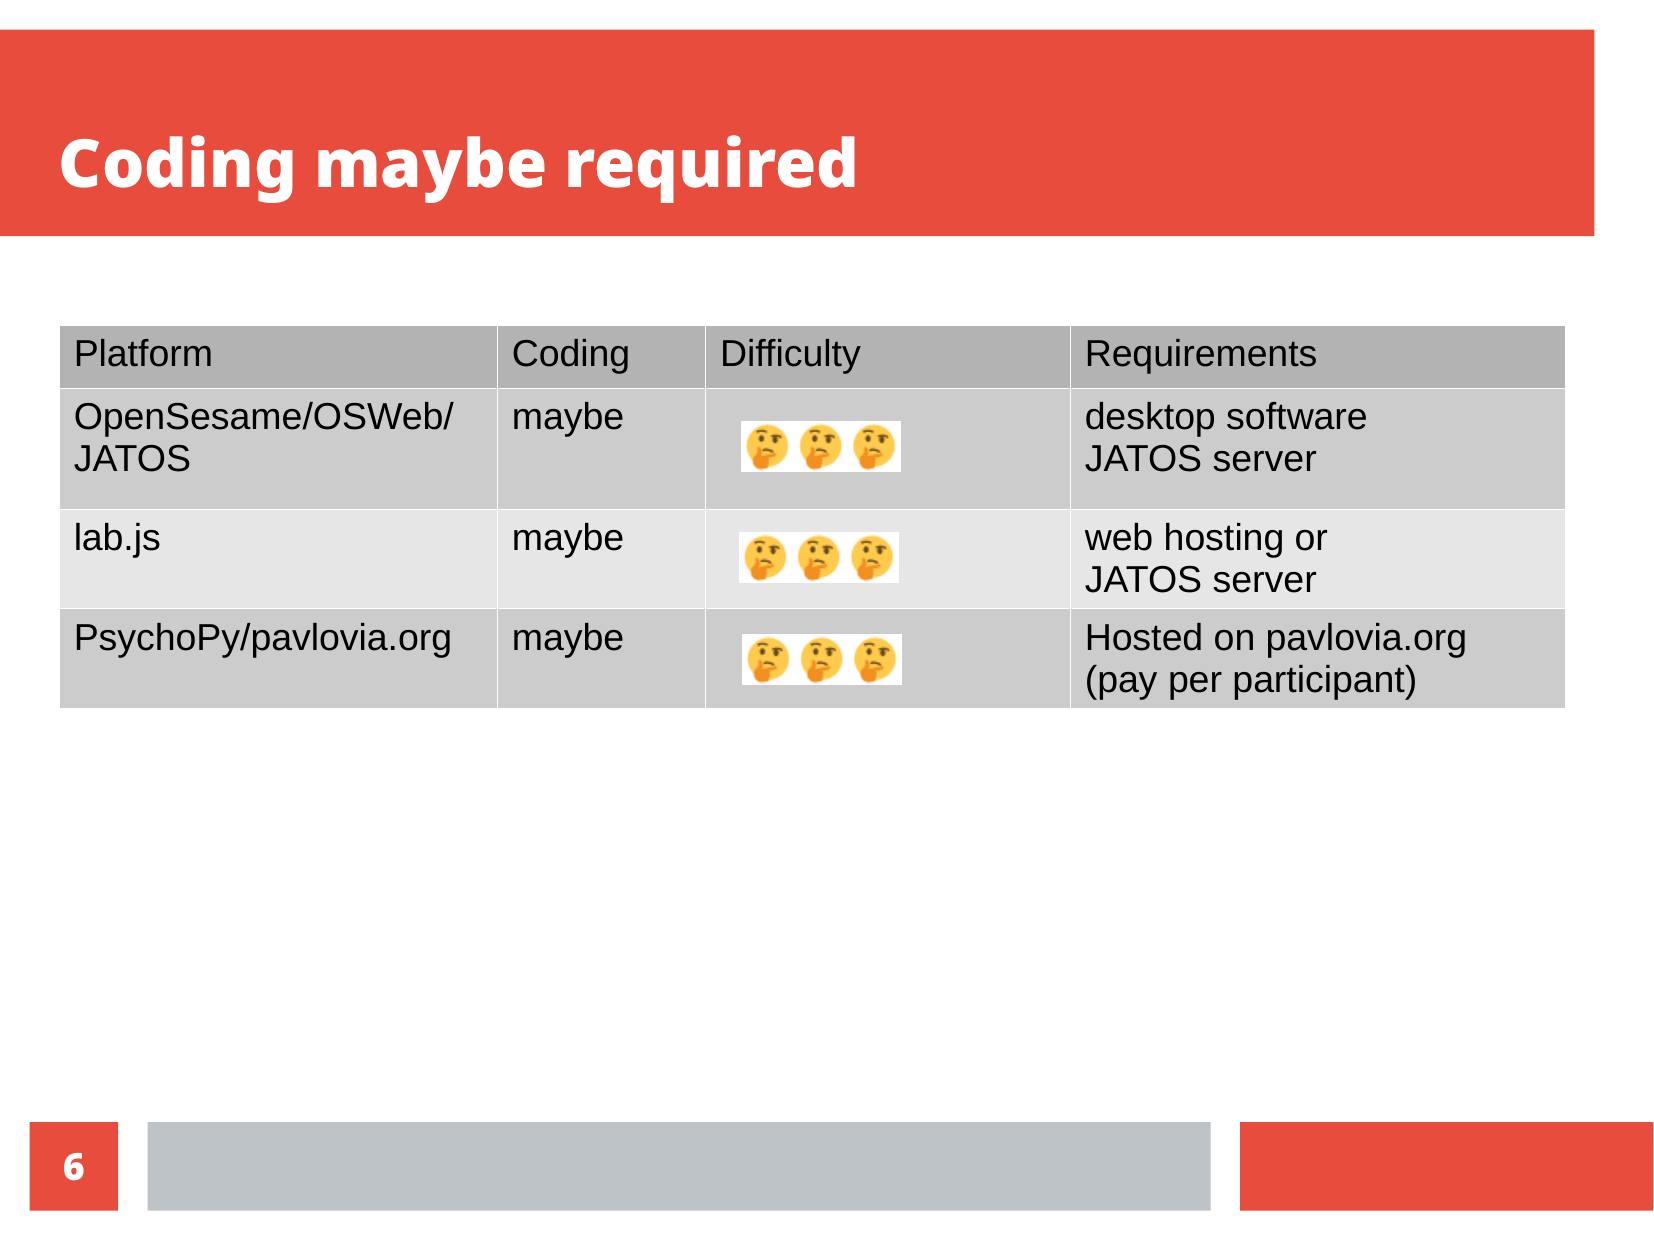

# Coding maybe required
| Platform | Coding | Difficulty | Requirements |
| --- | --- | --- | --- |
| OpenSesame/OSWeb/ JATOS | maybe | | desktop software JATOS server |
| lab.js | maybe | | web hosting or JATOS server |
| PsychoPy/pavlovia.org | maybe | | Hosted on pavlovia.org (pay per participant) |
6